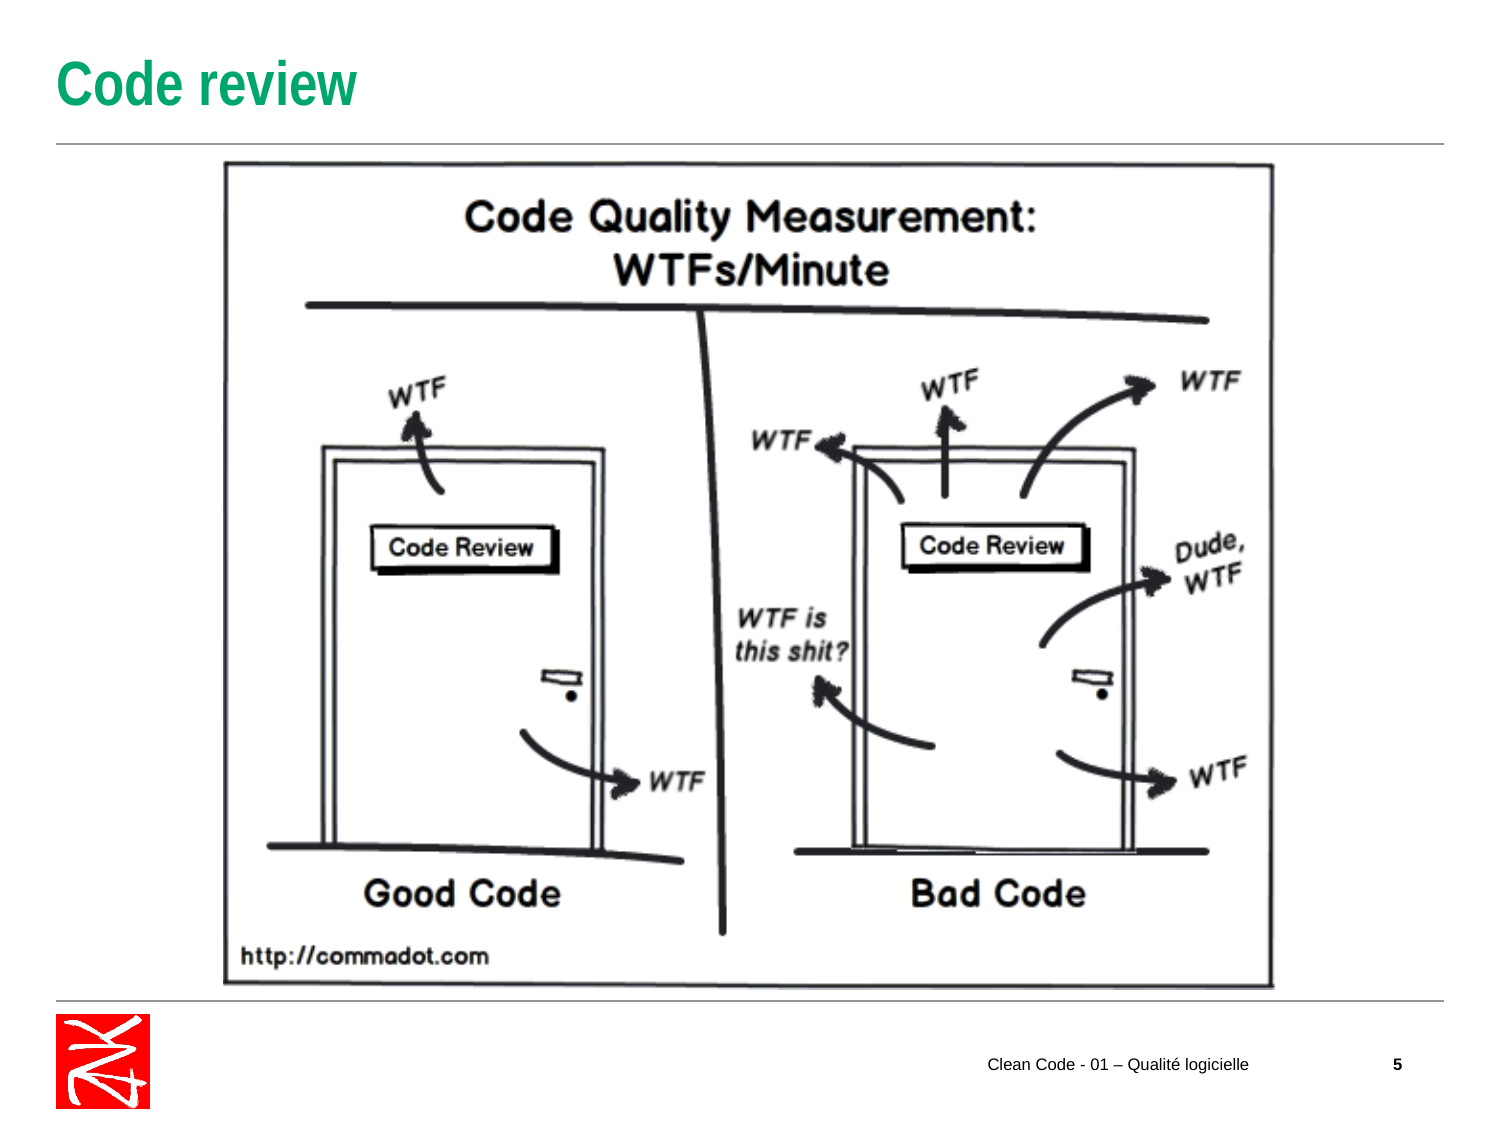

# Code review
Clean Code - 01 – Qualité logicielle